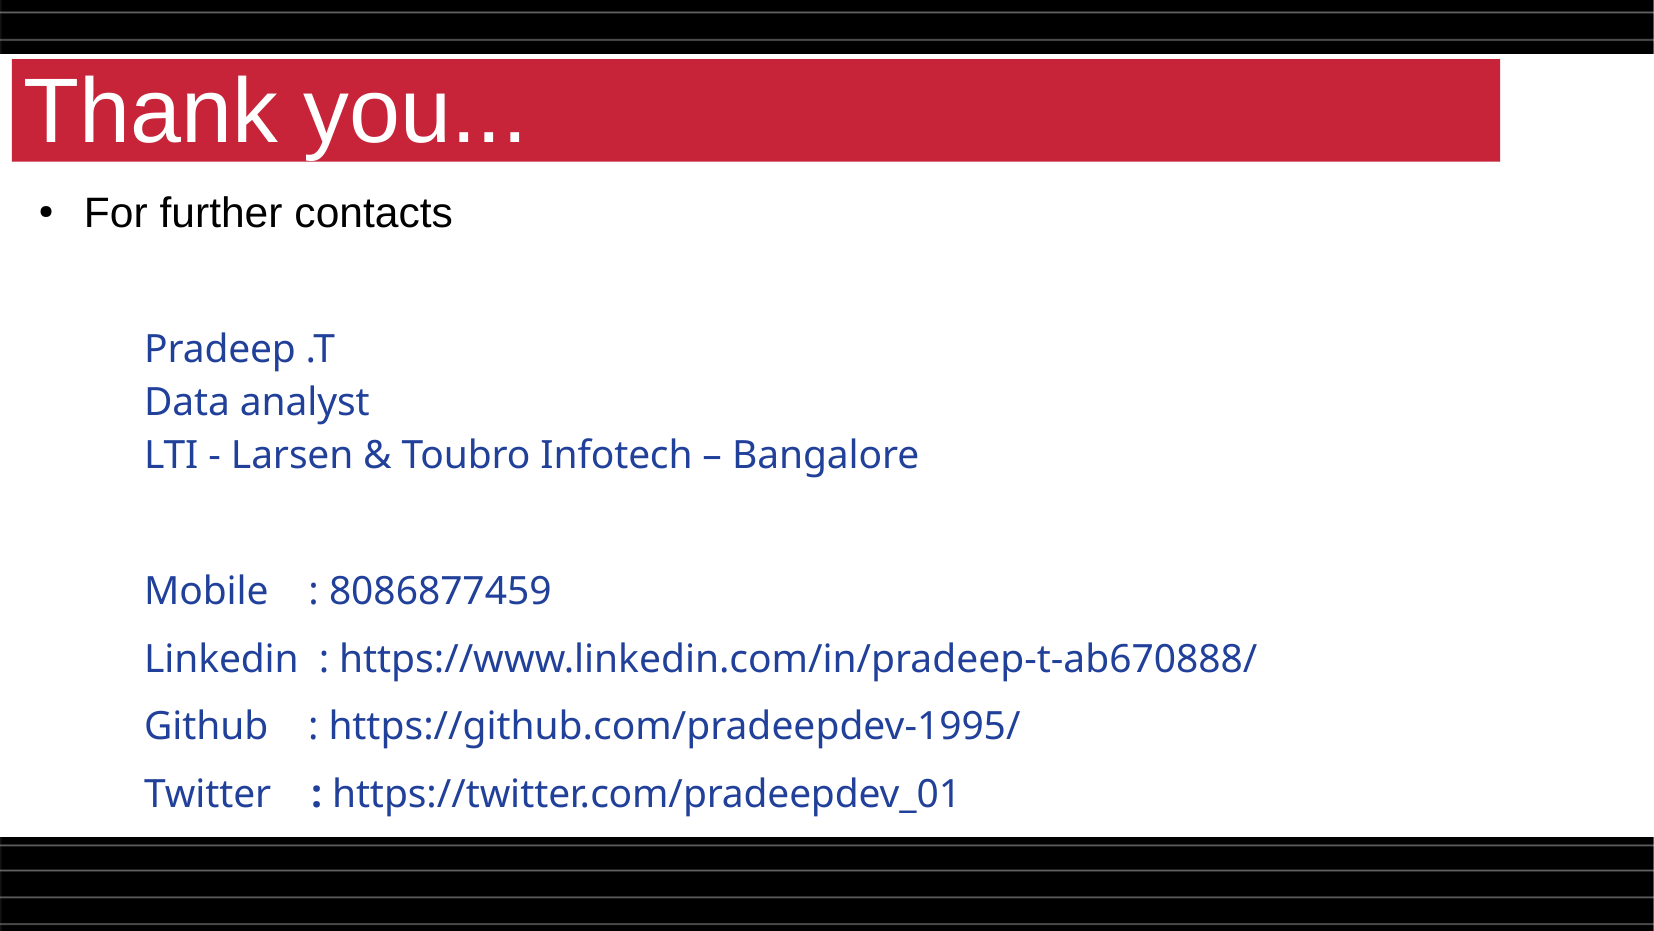

# Thank you...
For further contacts
Pradeep .T
Data analyst
LTI - Larsen & Toubro Infotech – Bangalore
Mobile : 8086877459
Linkedin : https://www.linkedin.com/in/pradeep-t-ab670888/
Github : https://github.com/pradeepdev-1995/
Twitter : https://twitter.com/pradeepdev_01